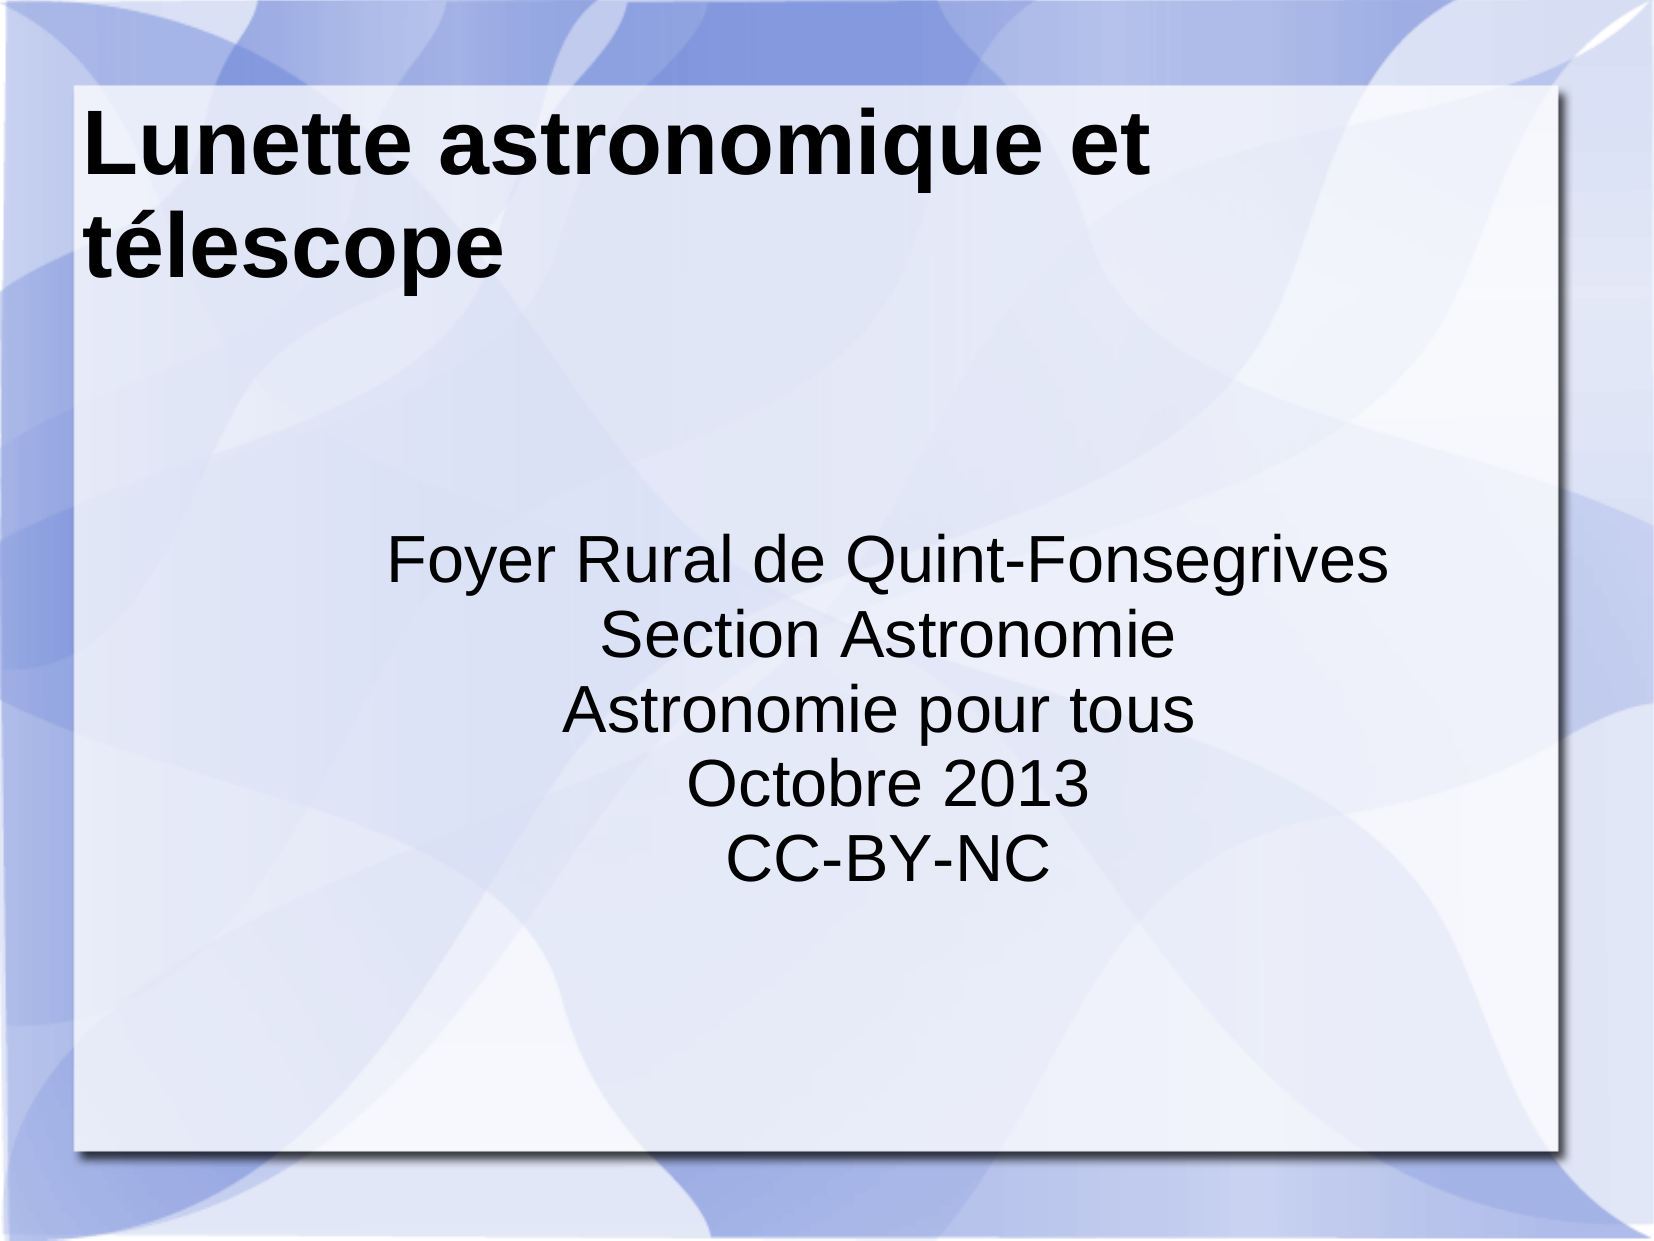

# Lunette astronomique et télescope
Foyer Rural de Quint-Fonsegrives
Section Astronomie
Astronomie pour tous
Octobre 2013
CC-BY-NC